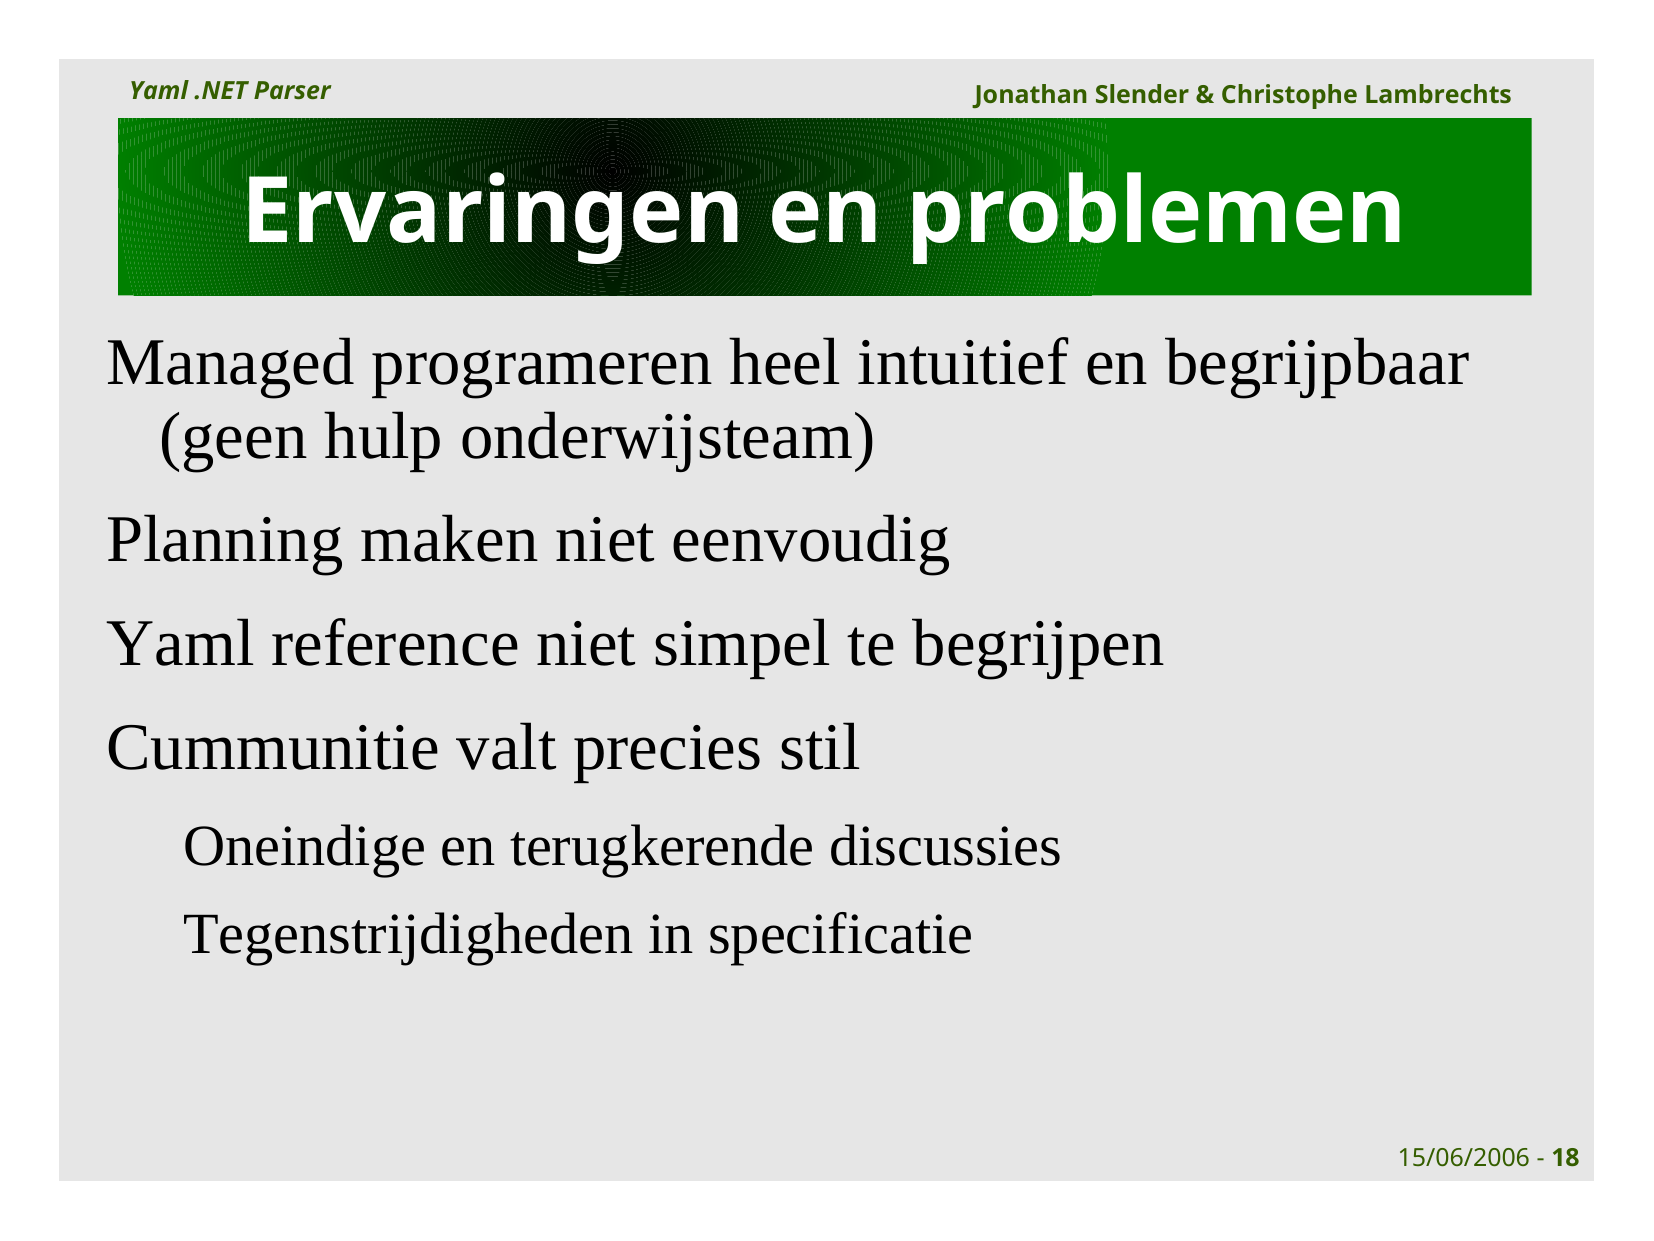

# Ervaringen en problemen
Managed programeren heel intuitief en begrijpbaar (geen hulp onderwijsteam)
Planning maken niet eenvoudig
Yaml reference niet simpel te begrijpen
Cummunitie valt precies stil
Oneindige en terugkerende discussies
Tegenstrijdigheden in specificatie